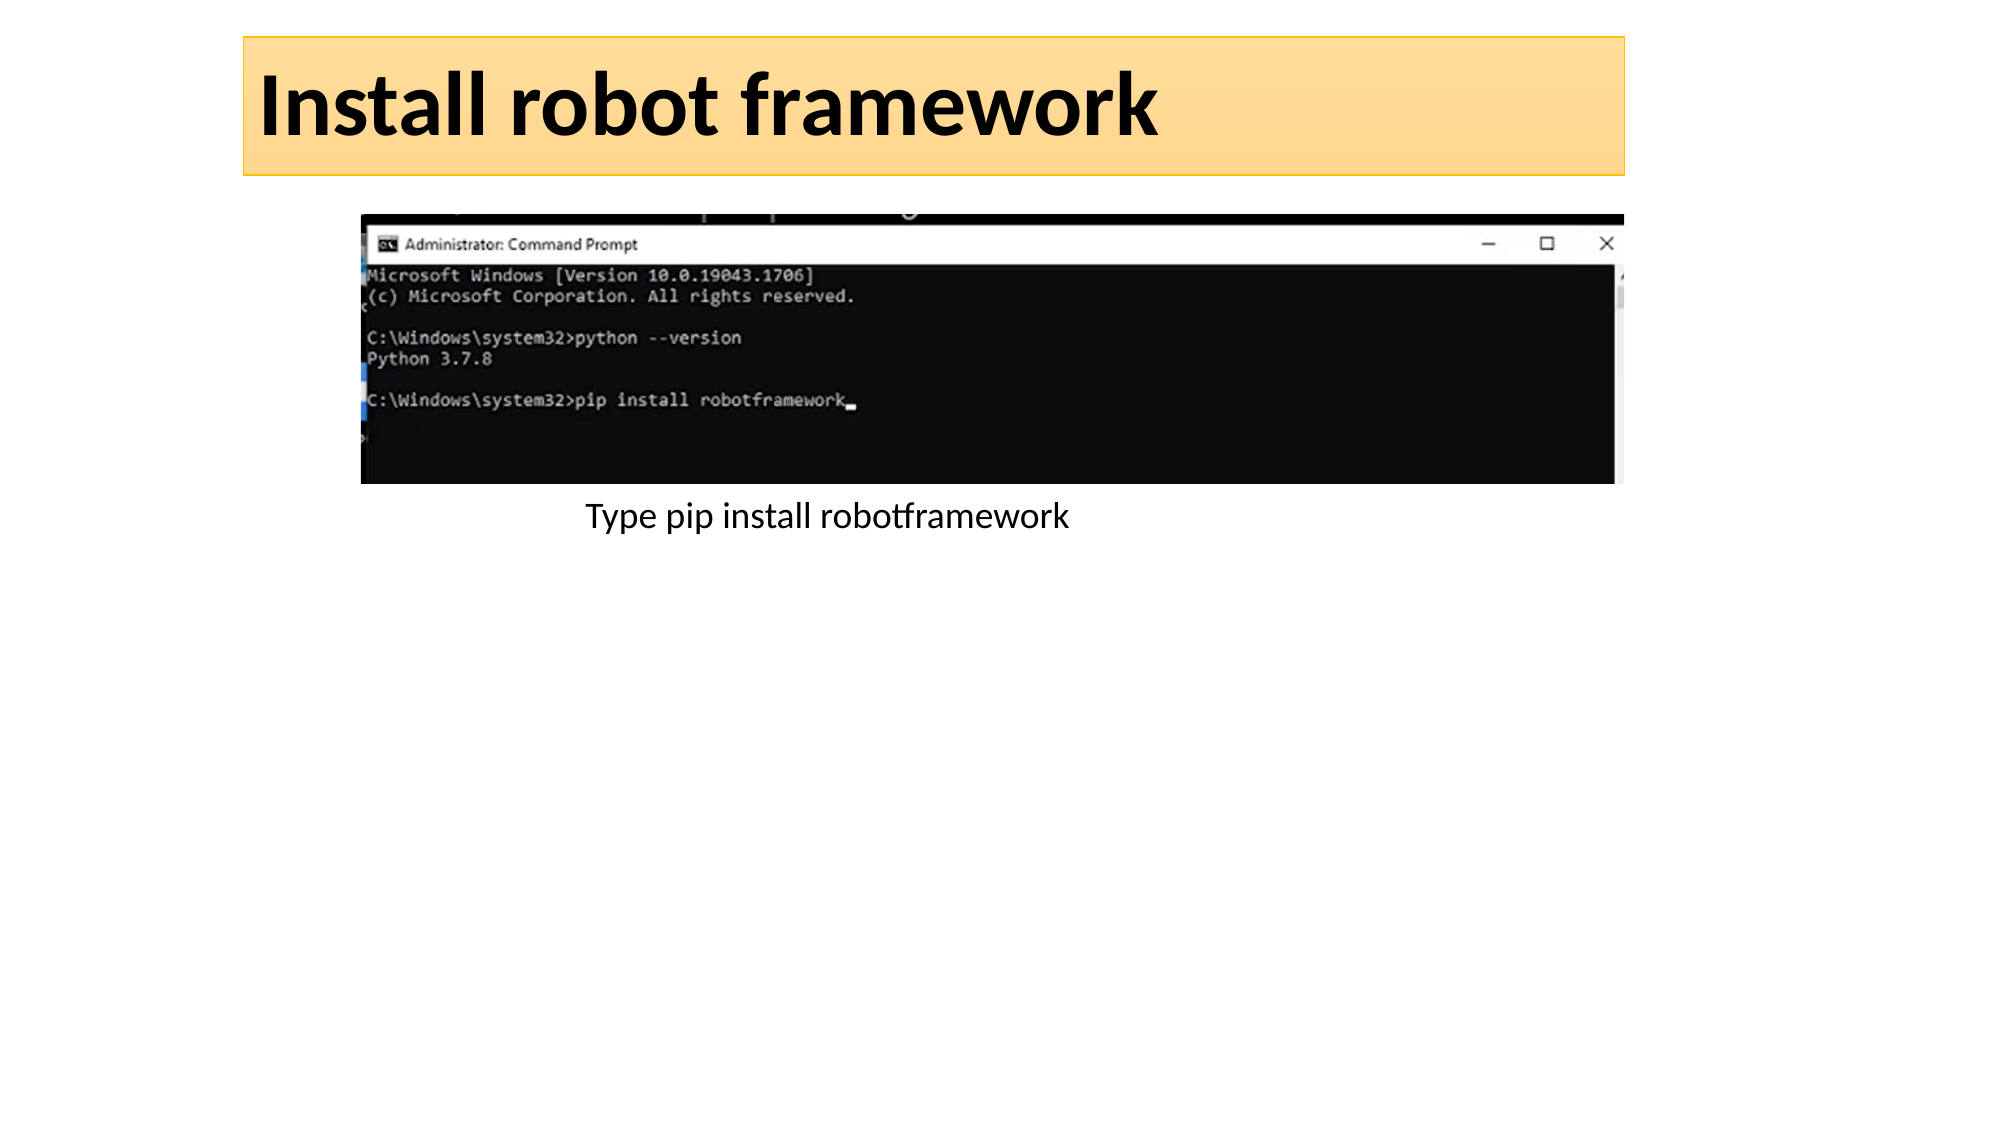

# Install robot framework
Type pip install robotframework